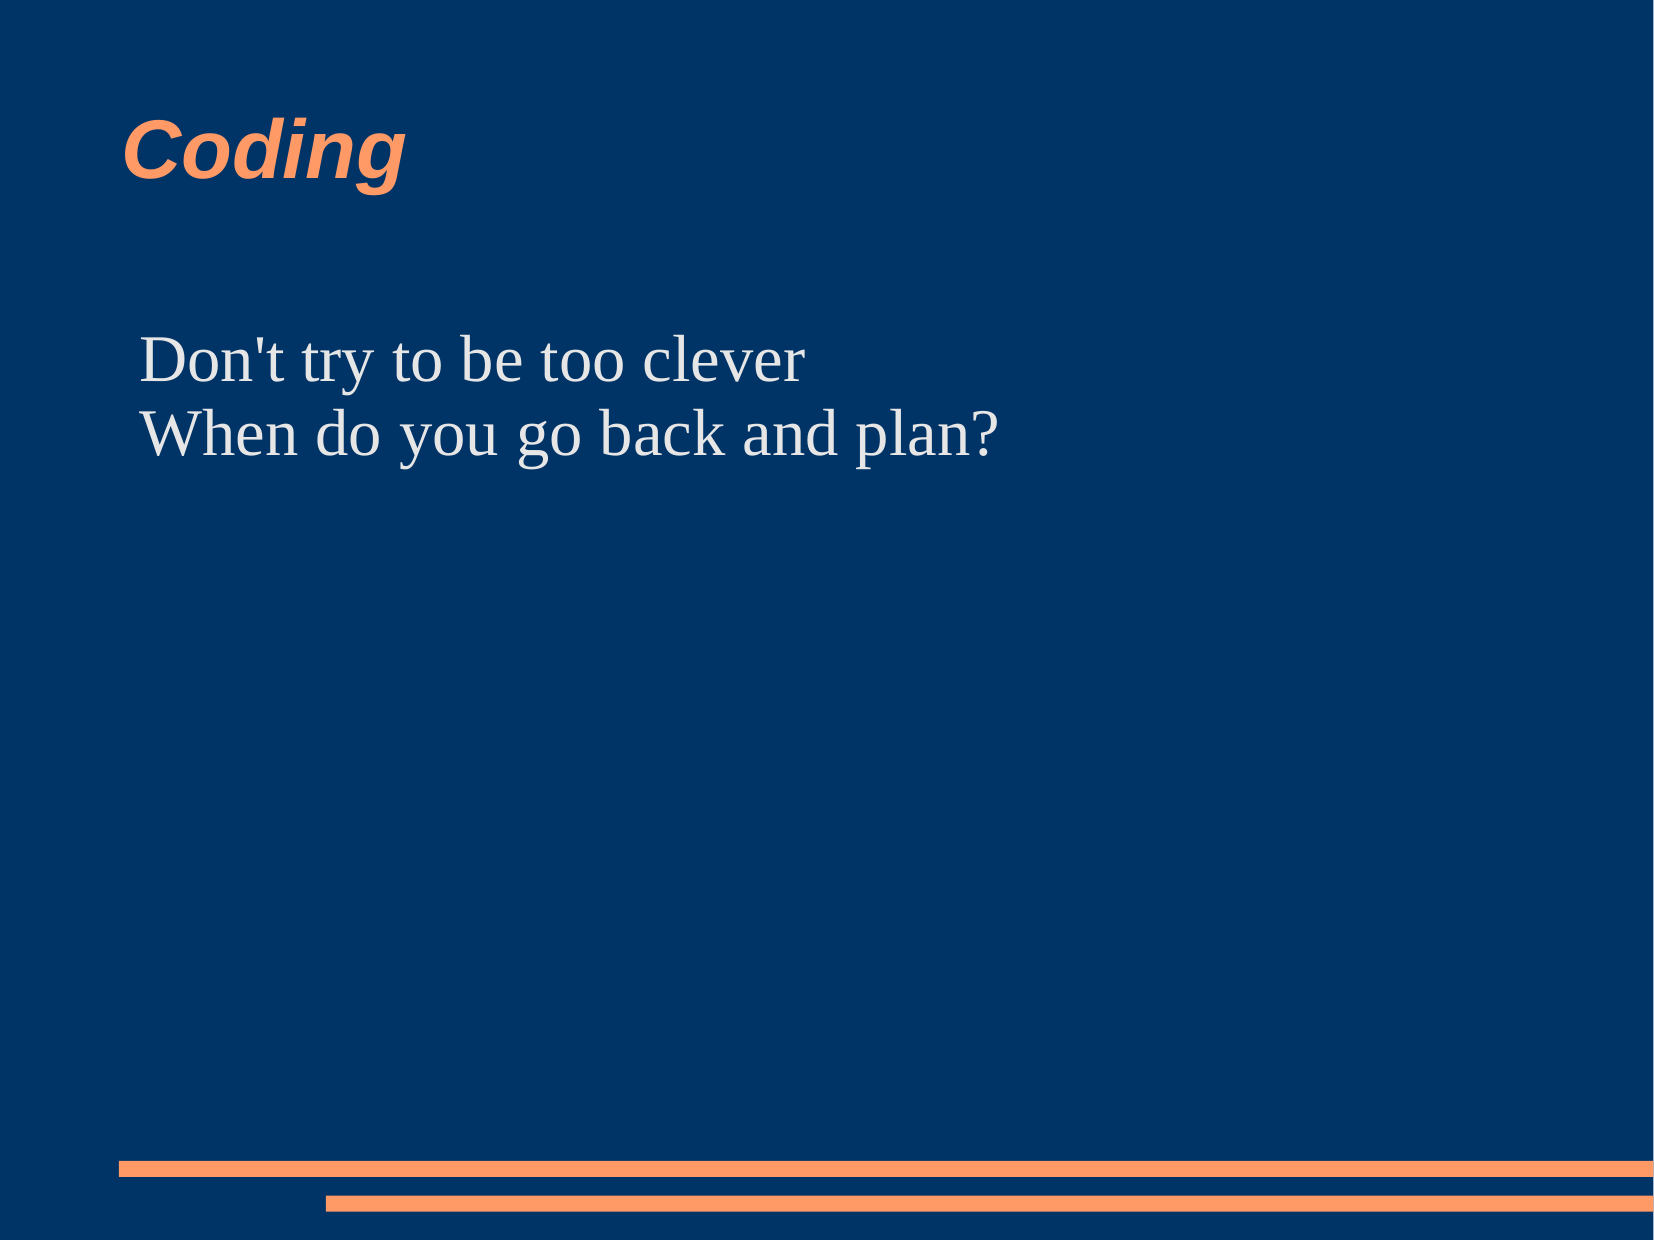

# Coding
Don't try to be too clever
When do you go back and plan?